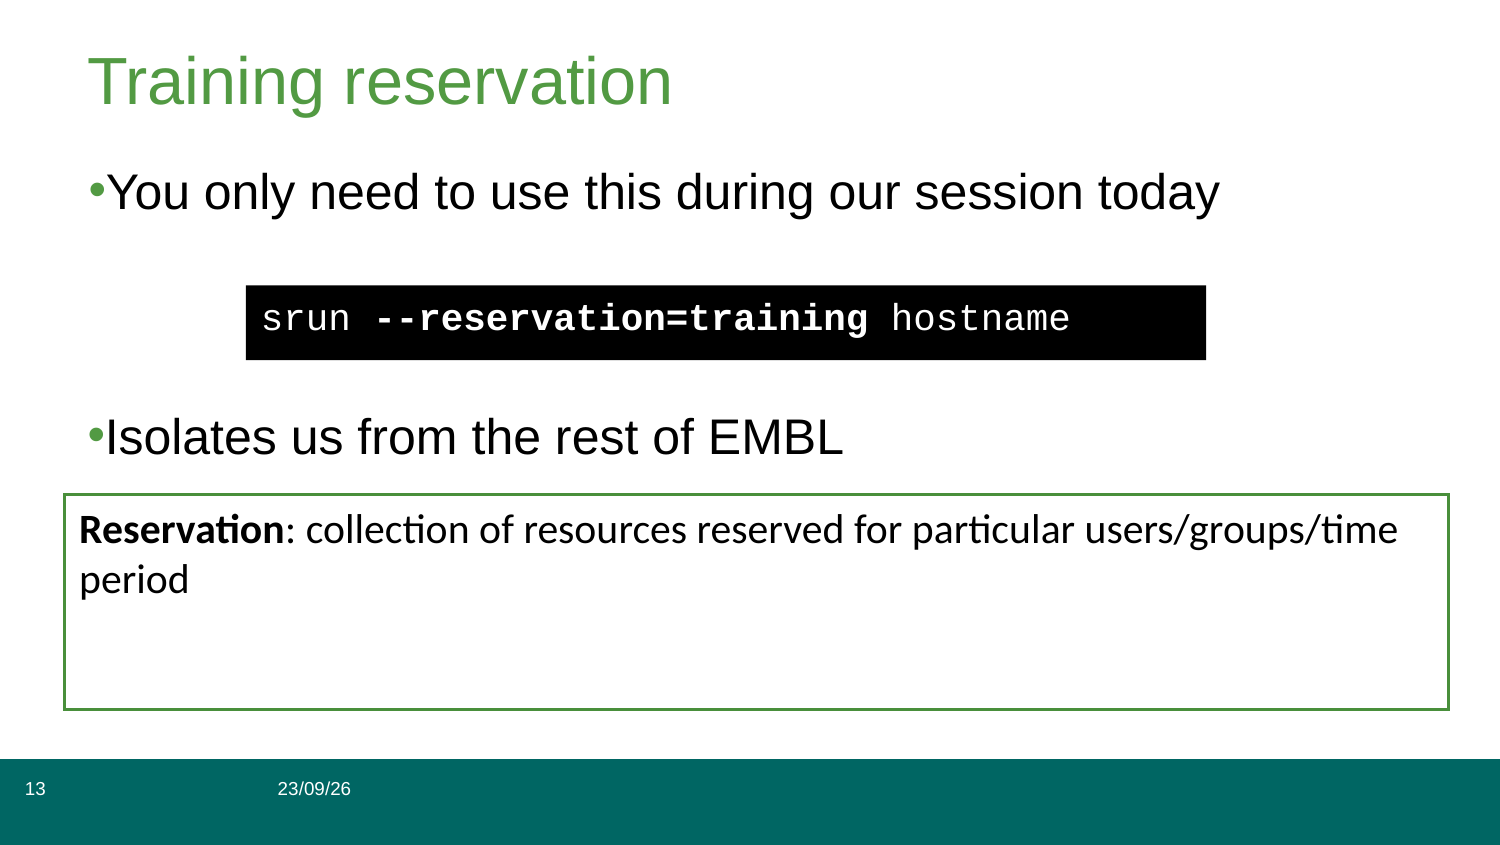

# Training reservation
You only need to use this during our session today
srun --reservation=training hostname
Isolates us from the rest of EMBL
Reservation: collection of resources reserved for particular users/groups/time period